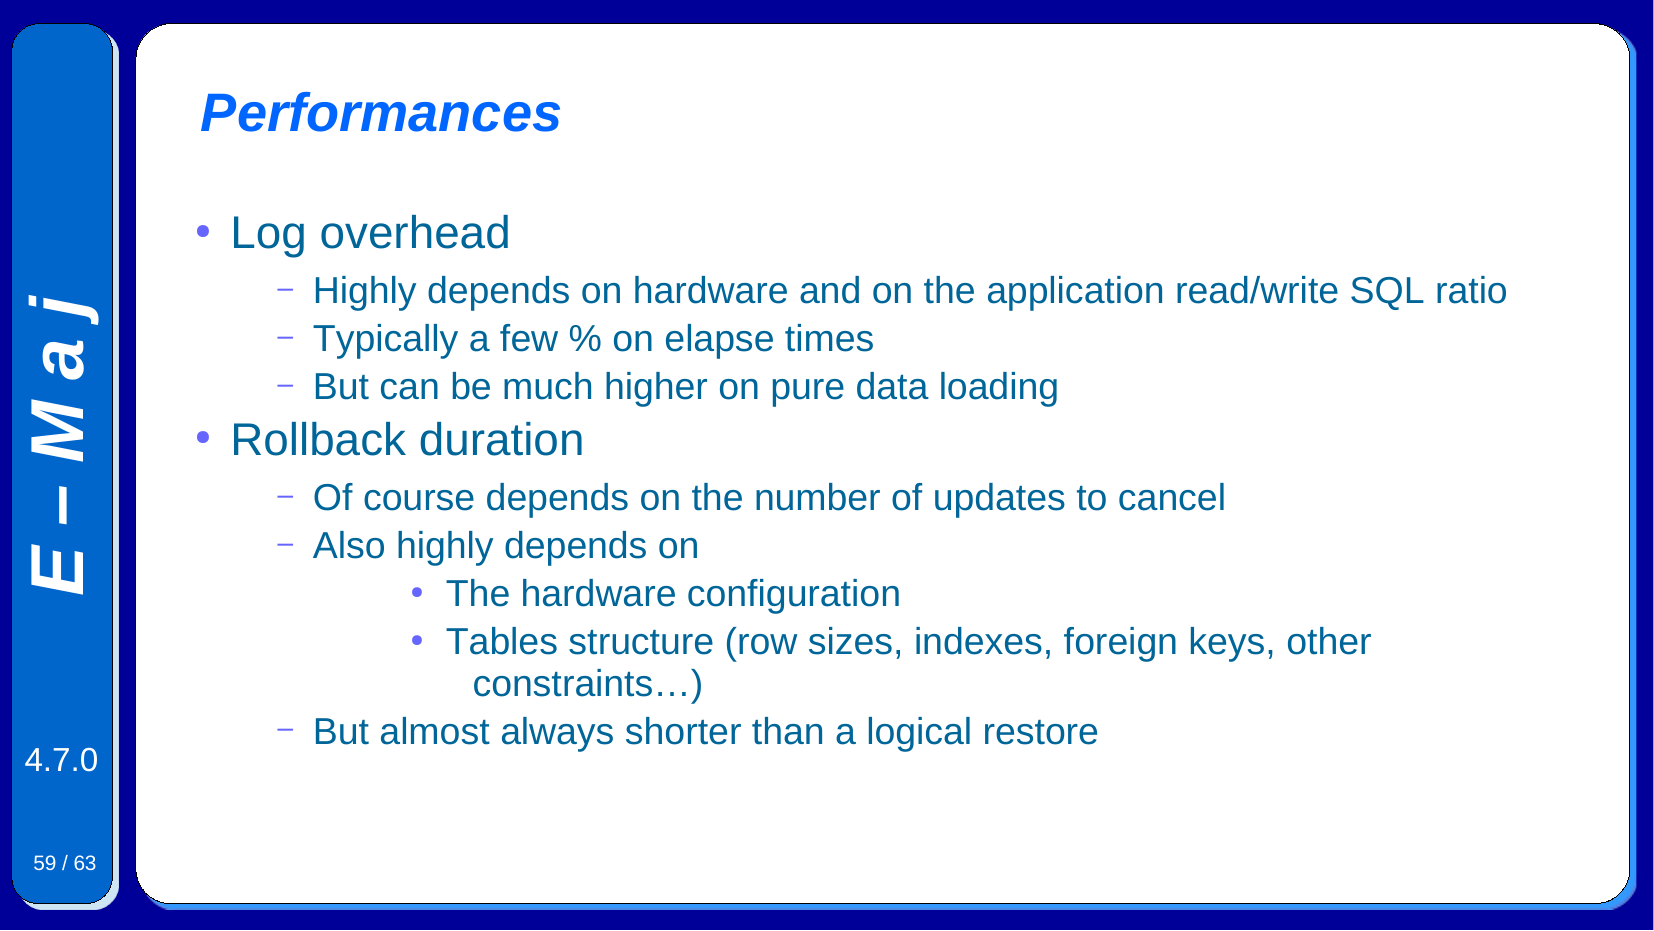

# Performances
Log overhead
Highly depends on hardware and on the application read/write SQL ratio
Typically a few % on elapse times
But can be much higher on pure data loading
Rollback duration
Of course depends on the number of updates to cancel
Also highly depends on
The hardware configuration
Tables structure (row sizes, indexes, foreign keys, other constraints…)
But almost always shorter than a logical restore